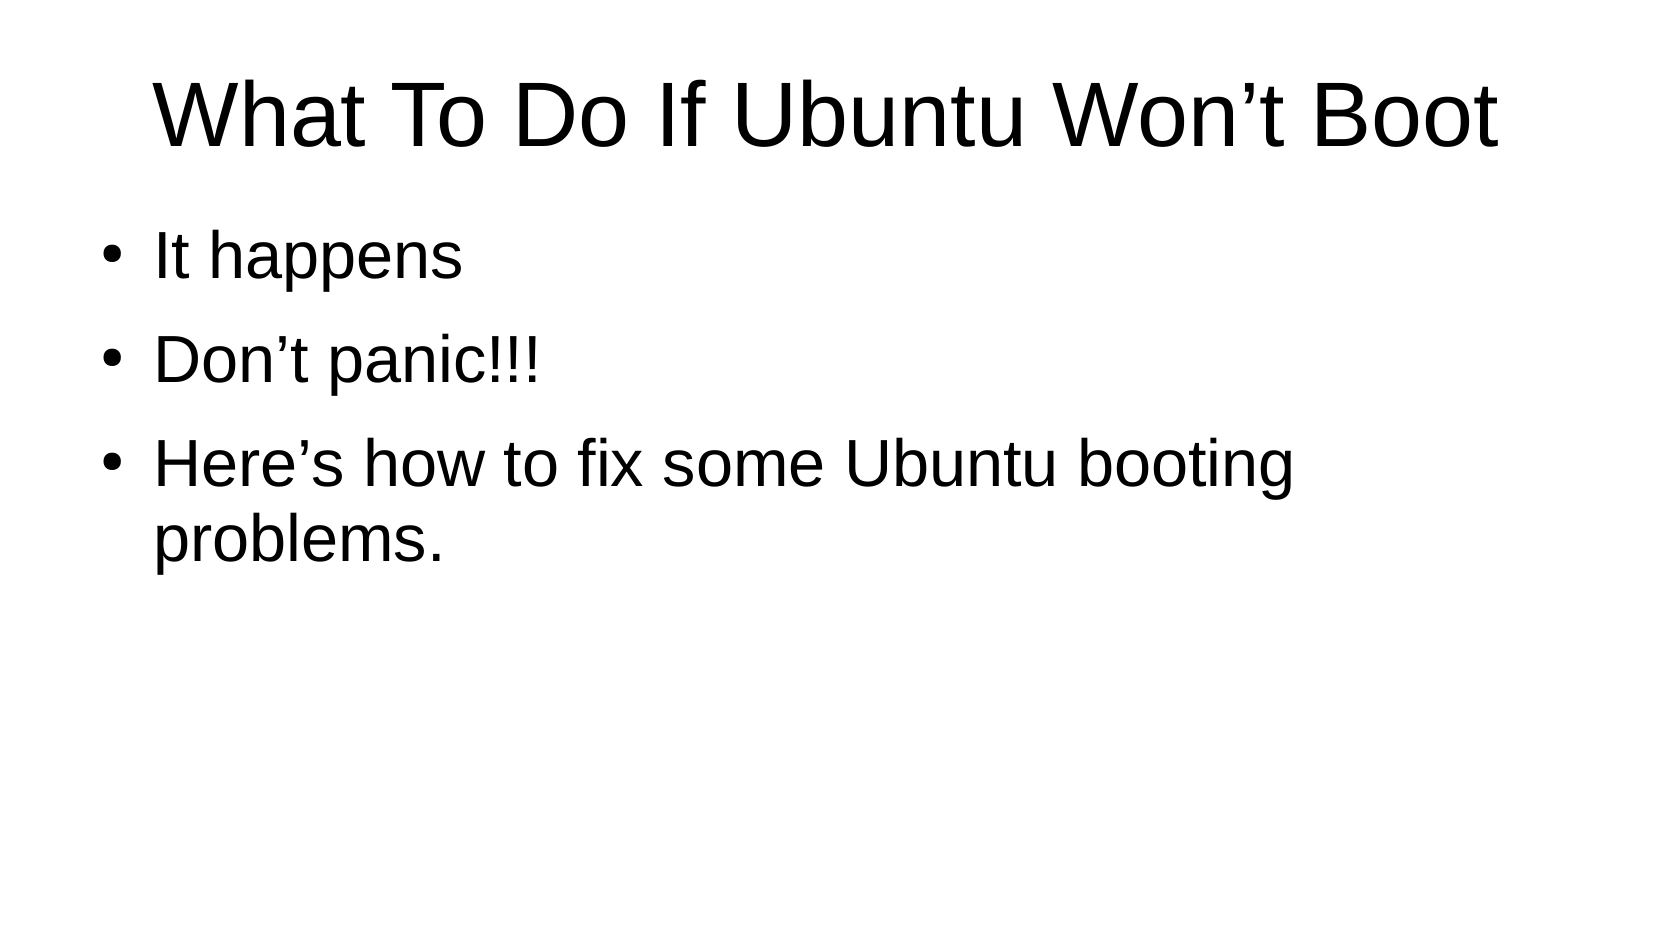

# What To Do If Ubuntu Won’t Boot
It happens
Don’t panic!!!
Here’s how to fix some Ubuntu booting problems.